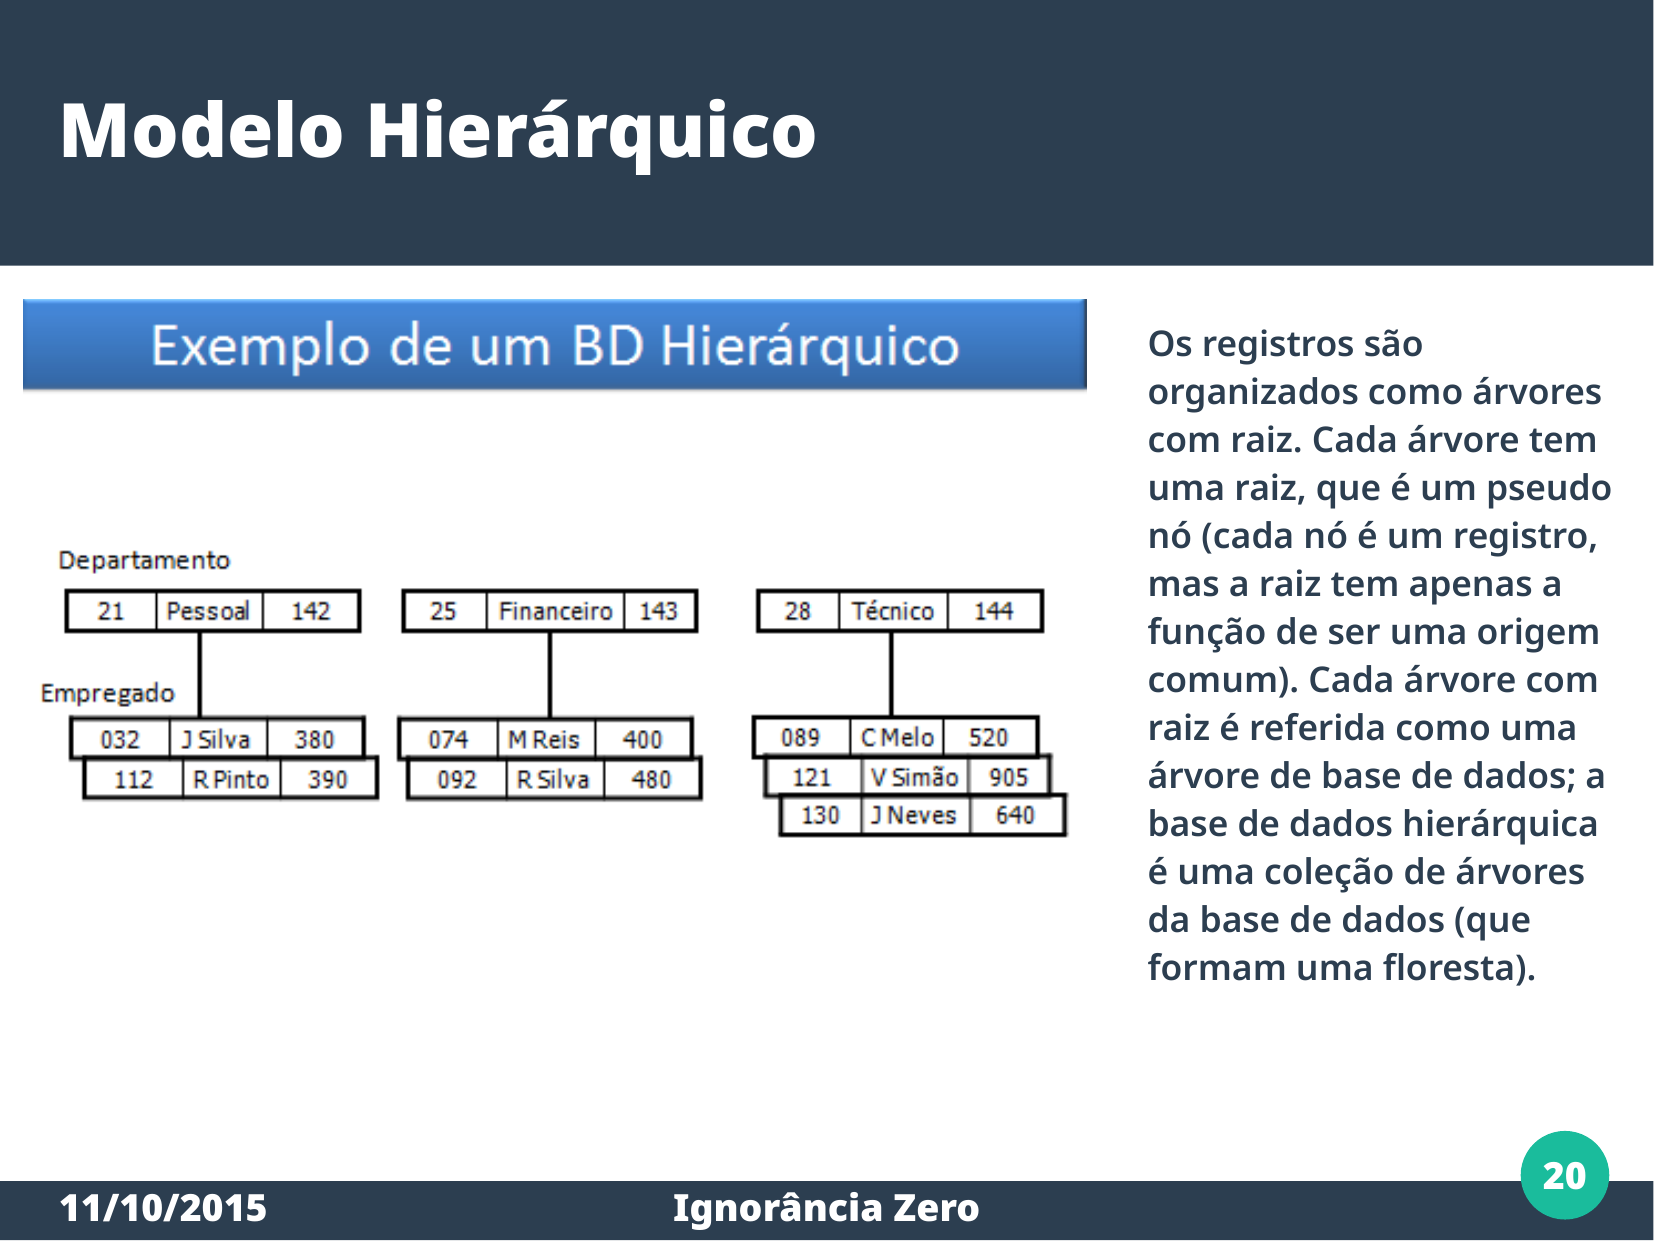

# Modelo Hierárquico
Os registros são organizados como árvores com raiz. Cada árvore tem uma raiz, que é um pseudo nó (cada nó é um registro, mas a raiz tem apenas a função de ser uma origem comum). Cada árvore com raiz é referida como uma árvore de base de dados; a base de dados hierárquica é uma coleção de árvores da base de dados (que formam uma floresta).
20
11/10/2015
Ignorância Zero